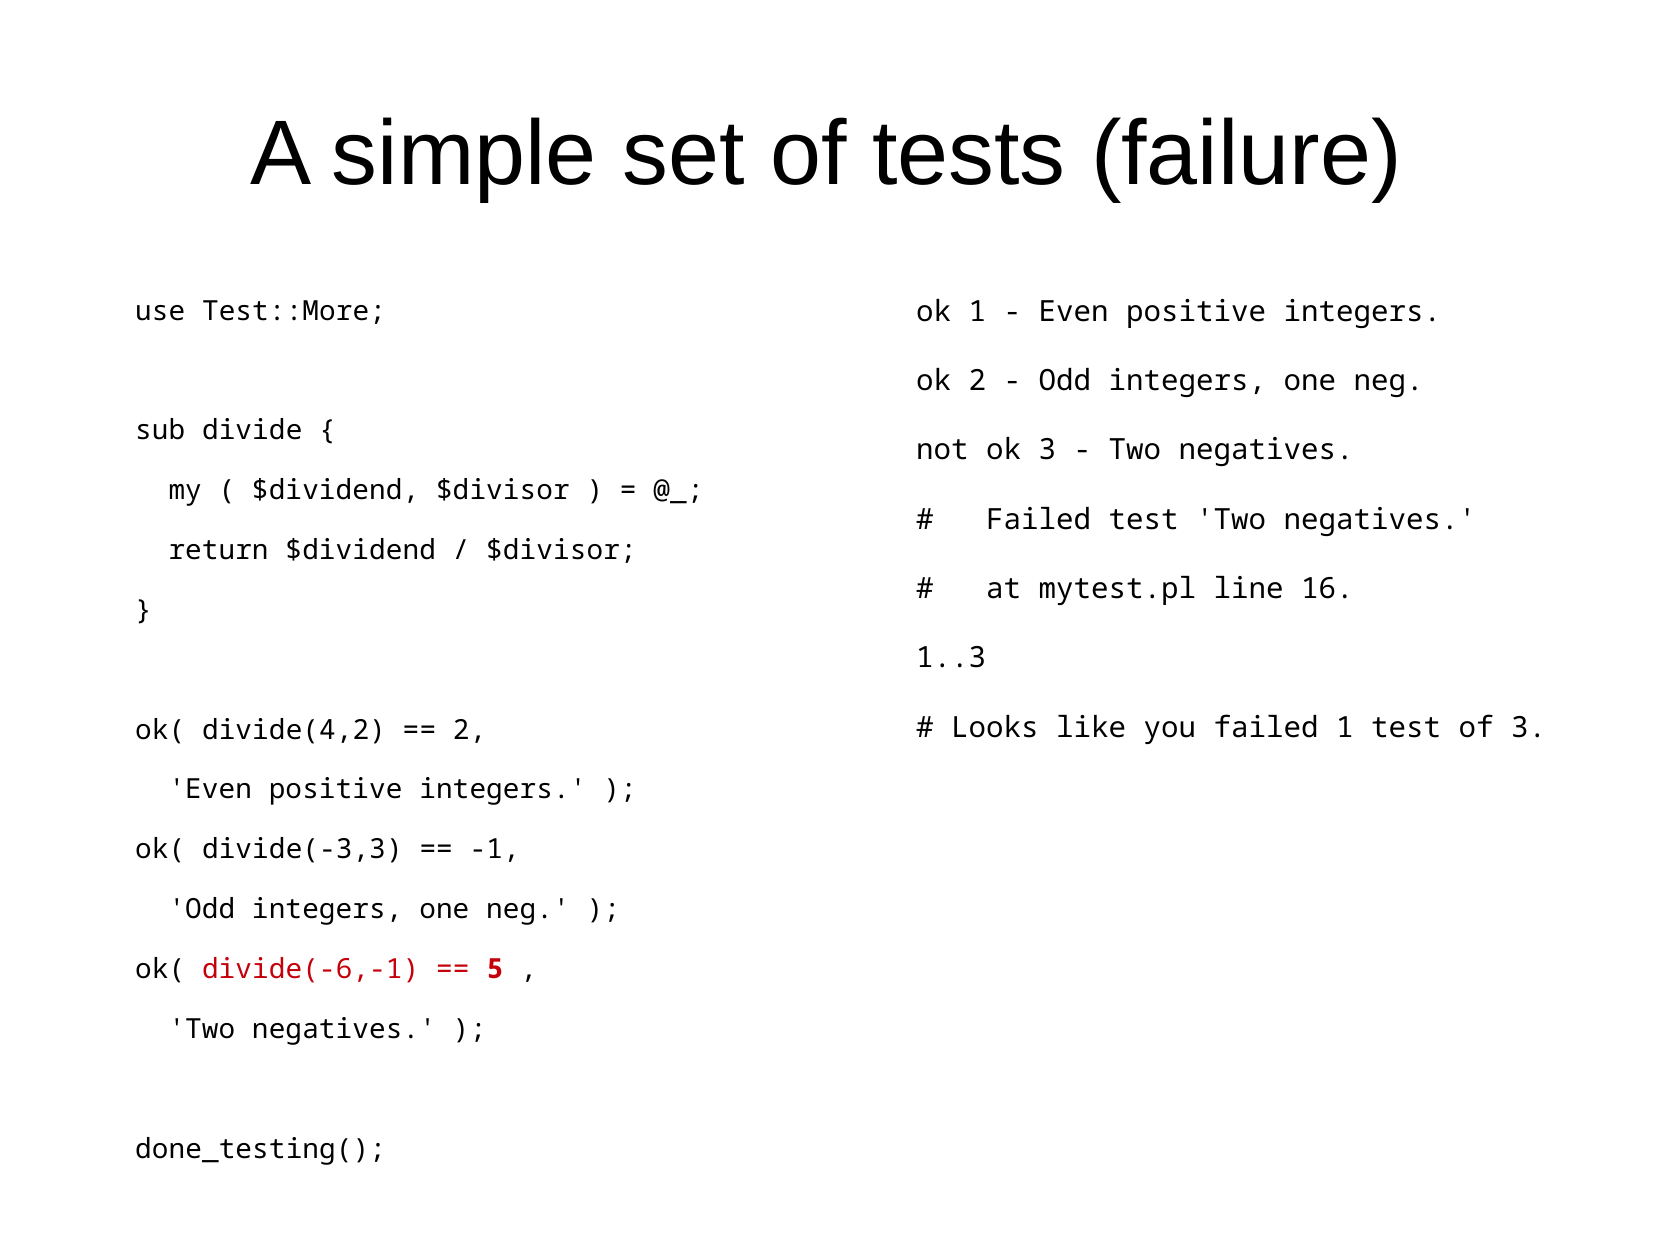

# A simple set of tests (failure)
use Test::More;
sub divide {
 my ( $dividend, $divisor ) = @_;
 return $dividend / $divisor;
}
ok( divide(4,2) == 2,
 'Even positive integers.' );
ok( divide(-3,3) == -1,
 'Odd integers, one neg.' );
ok( divide(-6,-1) == 5 ,
 'Two negatives.' );
done_testing();
ok 1 - Even positive integers.
ok 2 - Odd integers, one neg.
not ok 3 - Two negatives.
# Failed test 'Two negatives.'
# at mytest.pl line 16.
1..3
# Looks like you failed 1 test of 3.